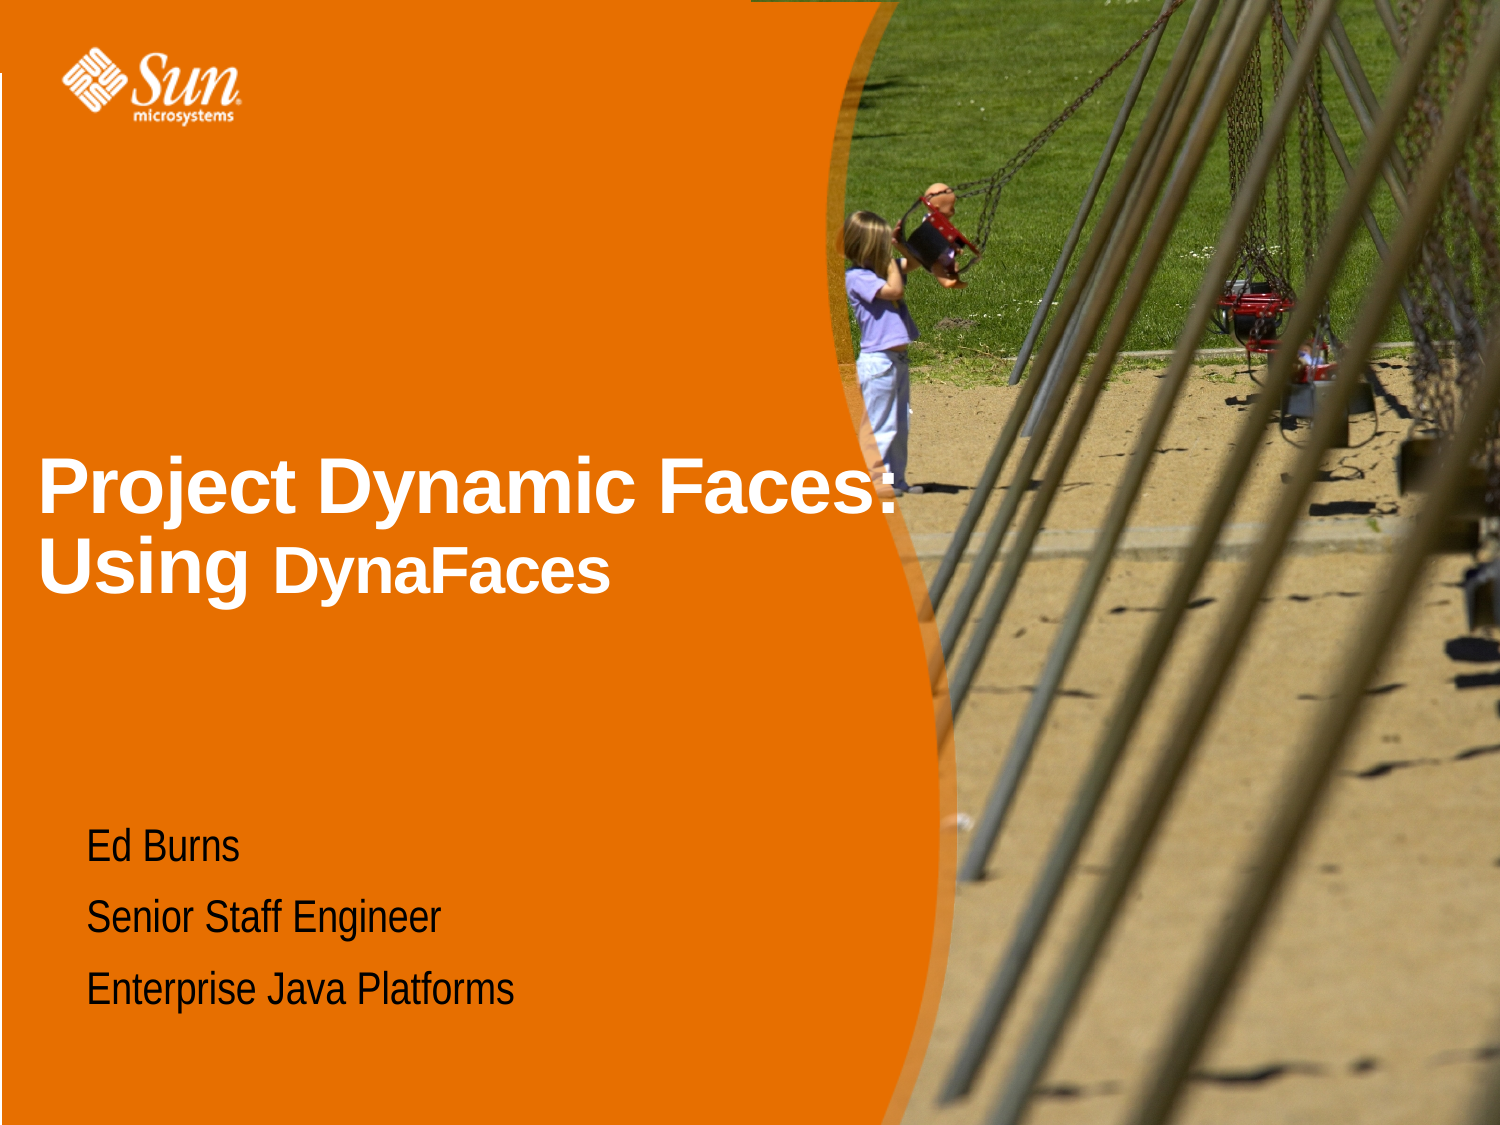

# Project Dynamic Faces: Using DynaFaces
Ed Burns
Senior Staff Engineer
Enterprise Java Platforms